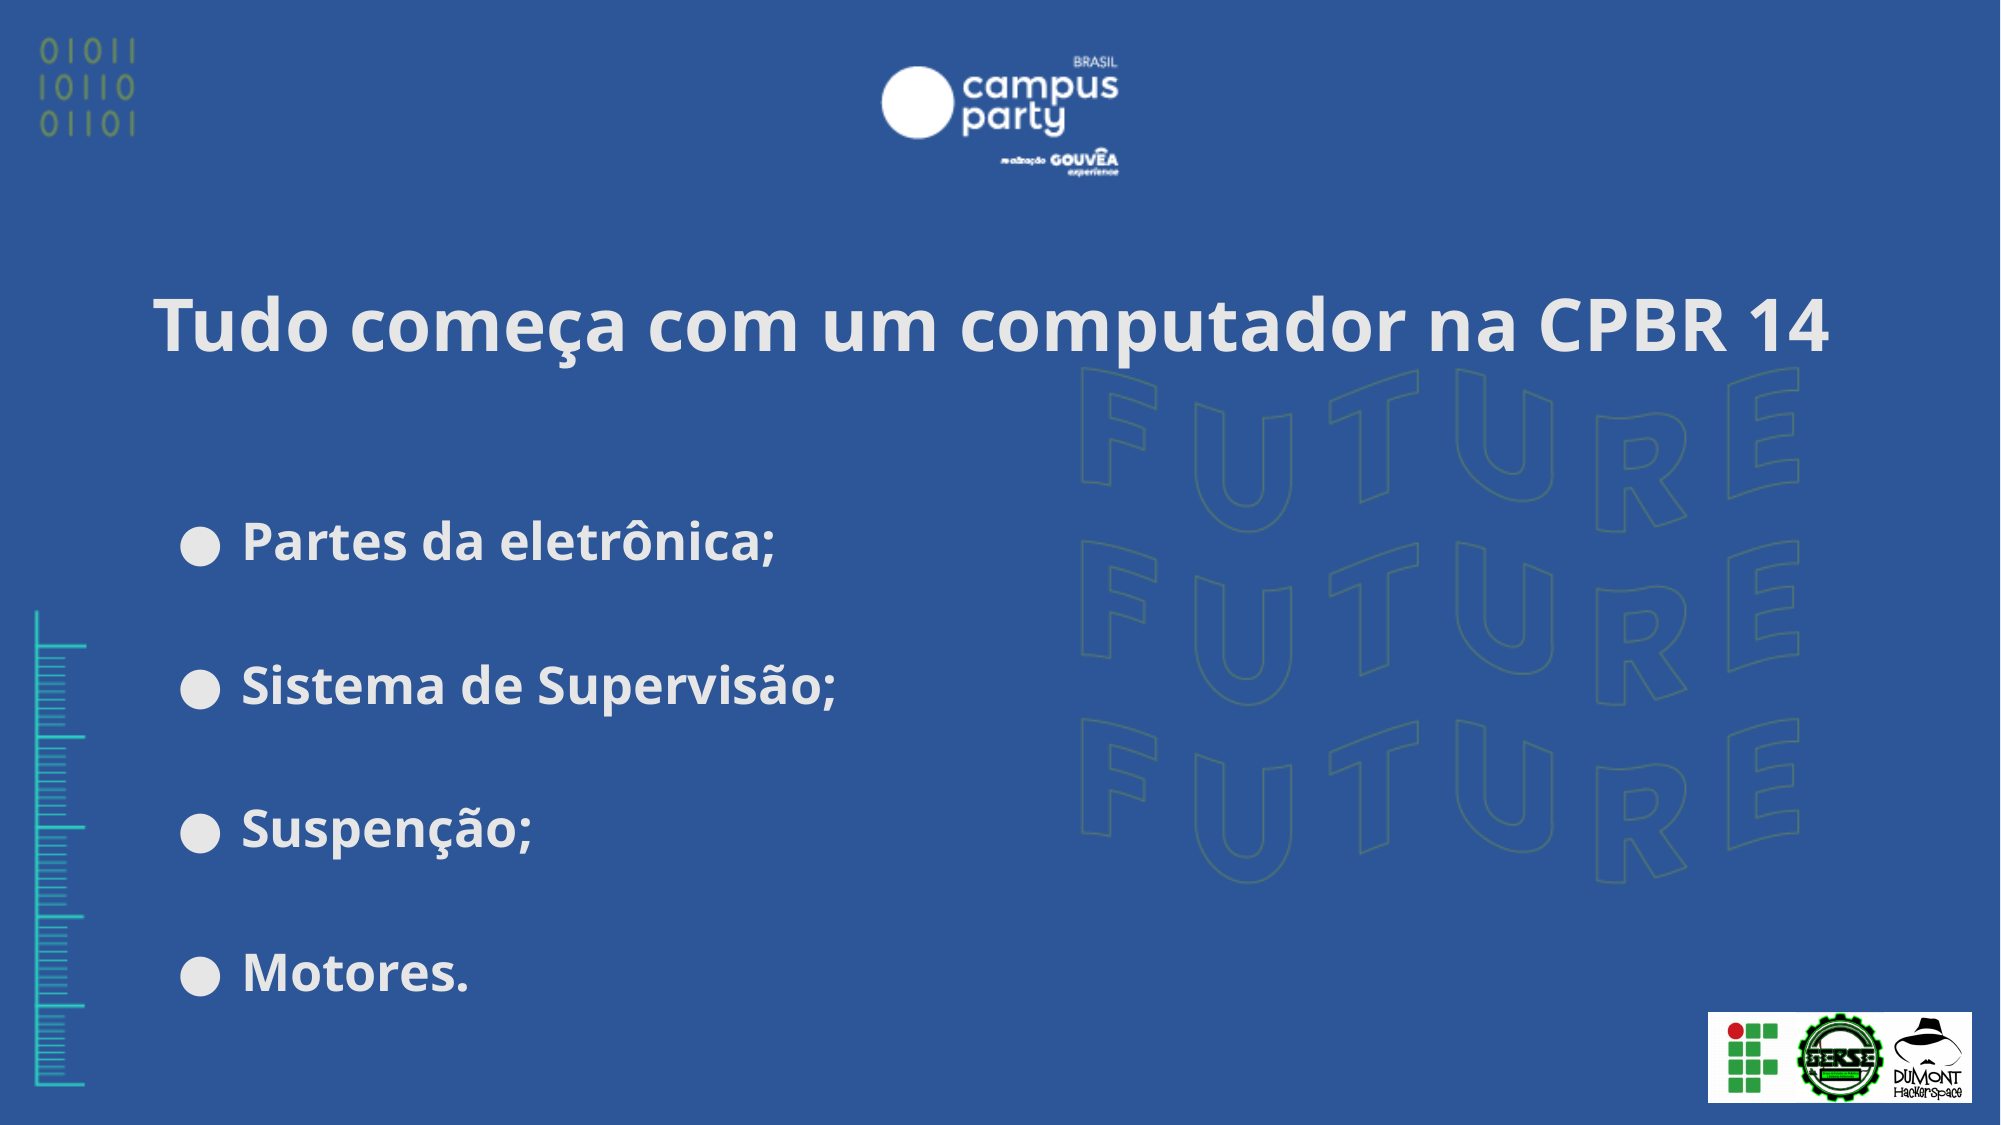

# Tudo começa com um computador na CPBR 14
Partes da eletrônica;
Sistema de Supervisão;
Suspenção;
Motores.